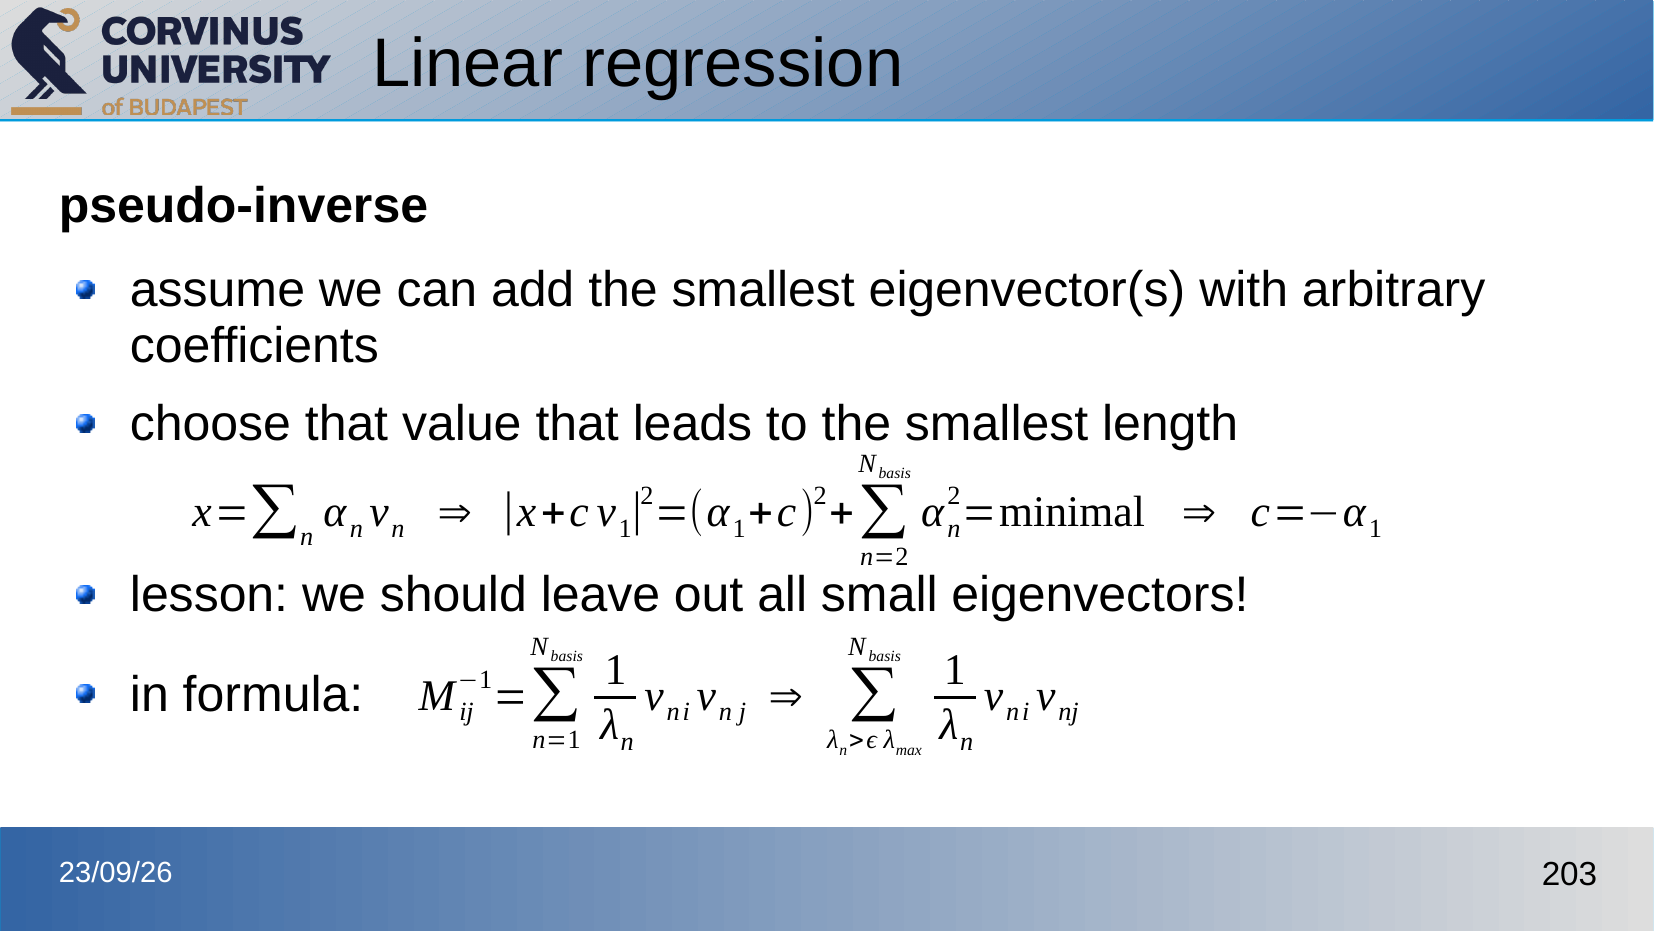

# Linear regression
pseudo-inverse
assume we can add the smallest eigenvector(s) with arbitrary coefficients
choose that value that leads to the smallest length
lesson: we should leave out all small eigenvectors!
in formula: